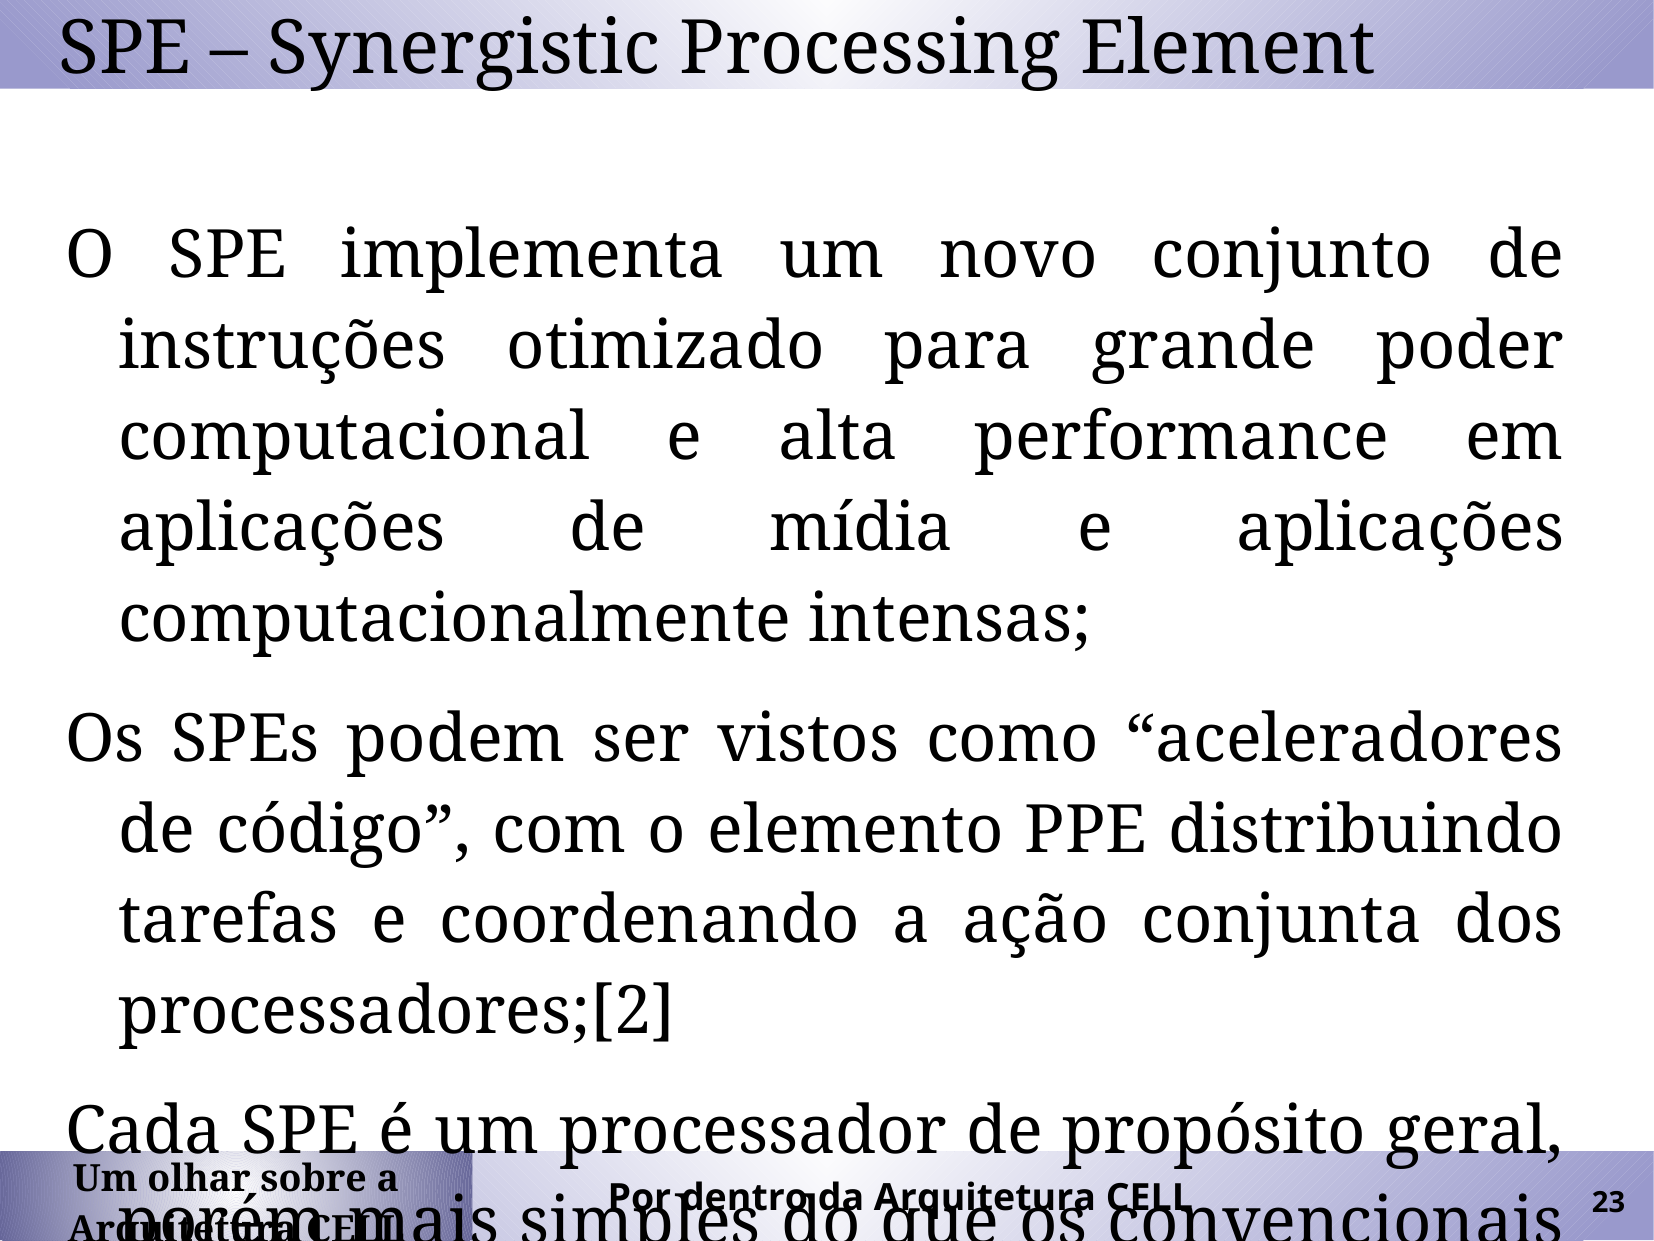

# SPE – Synergistic Processing Element
O SPE implementa um novo conjunto de instruções otimizado para grande poder computacional e alta performance em aplicações de mídia e aplicações computacionalmente intensas;
Os SPEs podem ser vistos como “aceleradores de código”, com o elemento PPE distribuindo tarefas e coordenando a ação conjunta dos processadores;[2]
Cada SPE é um processador de propósito geral, porém mais simples do que os convencionais por não possuirem cache e hardware para previsão de desvio;
Por dentro da Arquitetura CELL
23